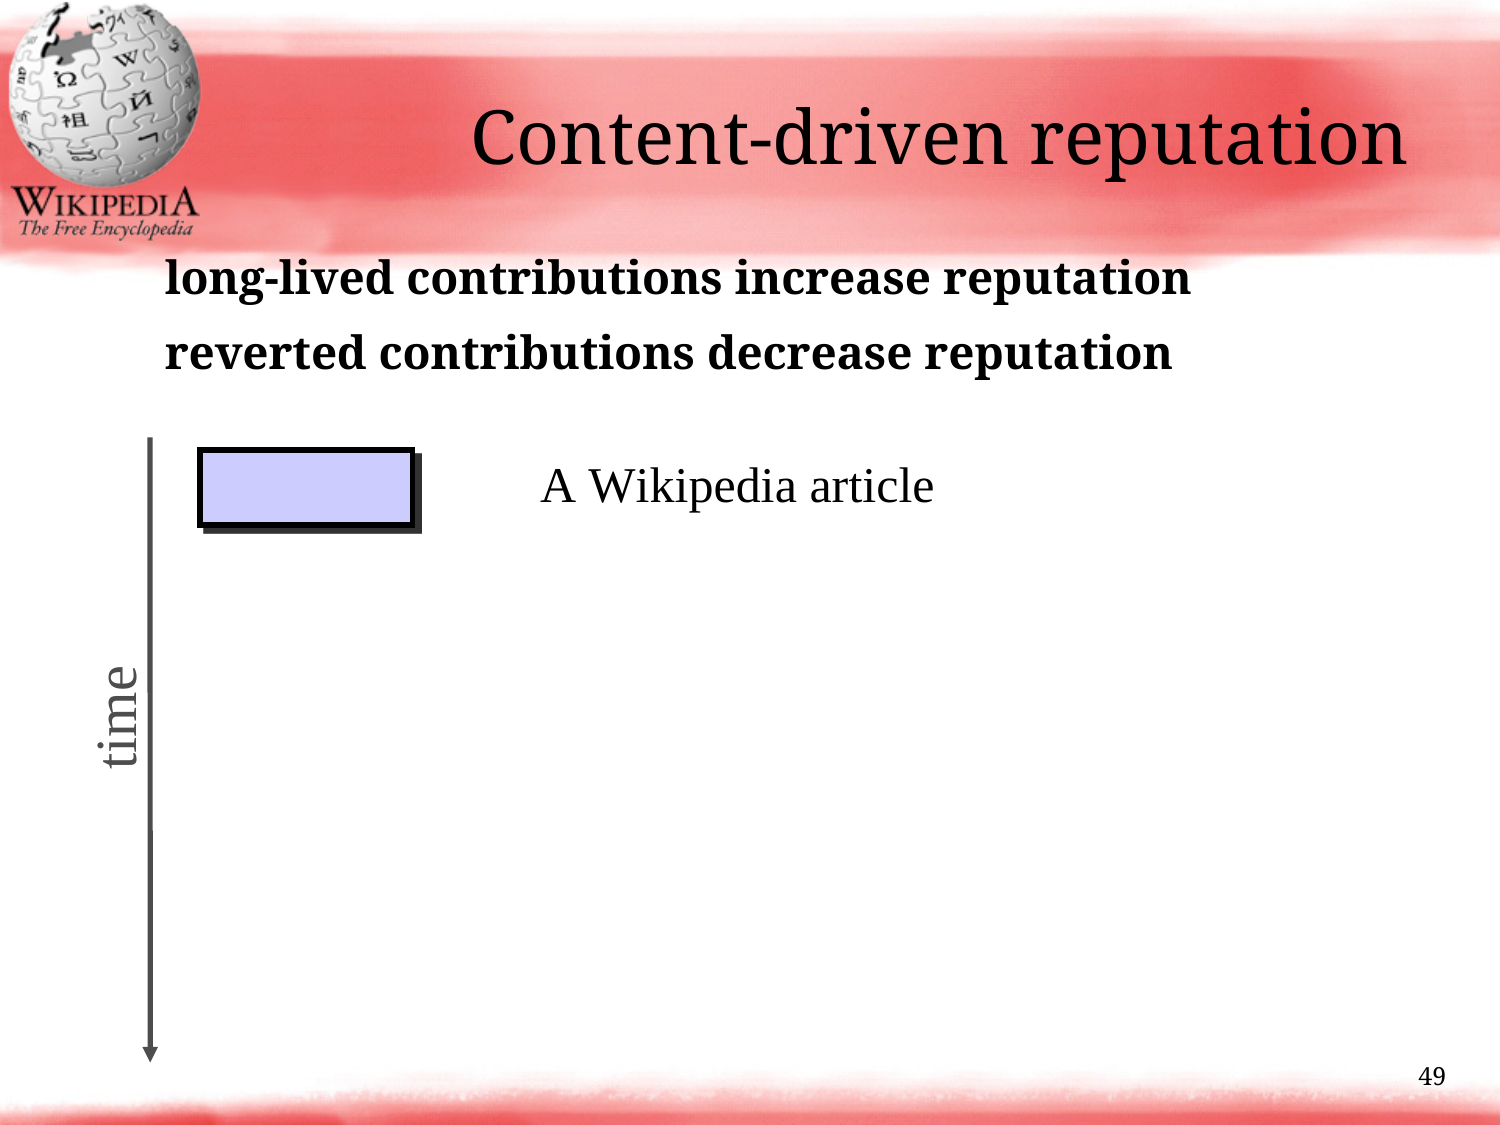

# Content-driven reputation
long-lived contributions increase reputation
reverted contributions decrease reputation
A Wikipedia article
time
49